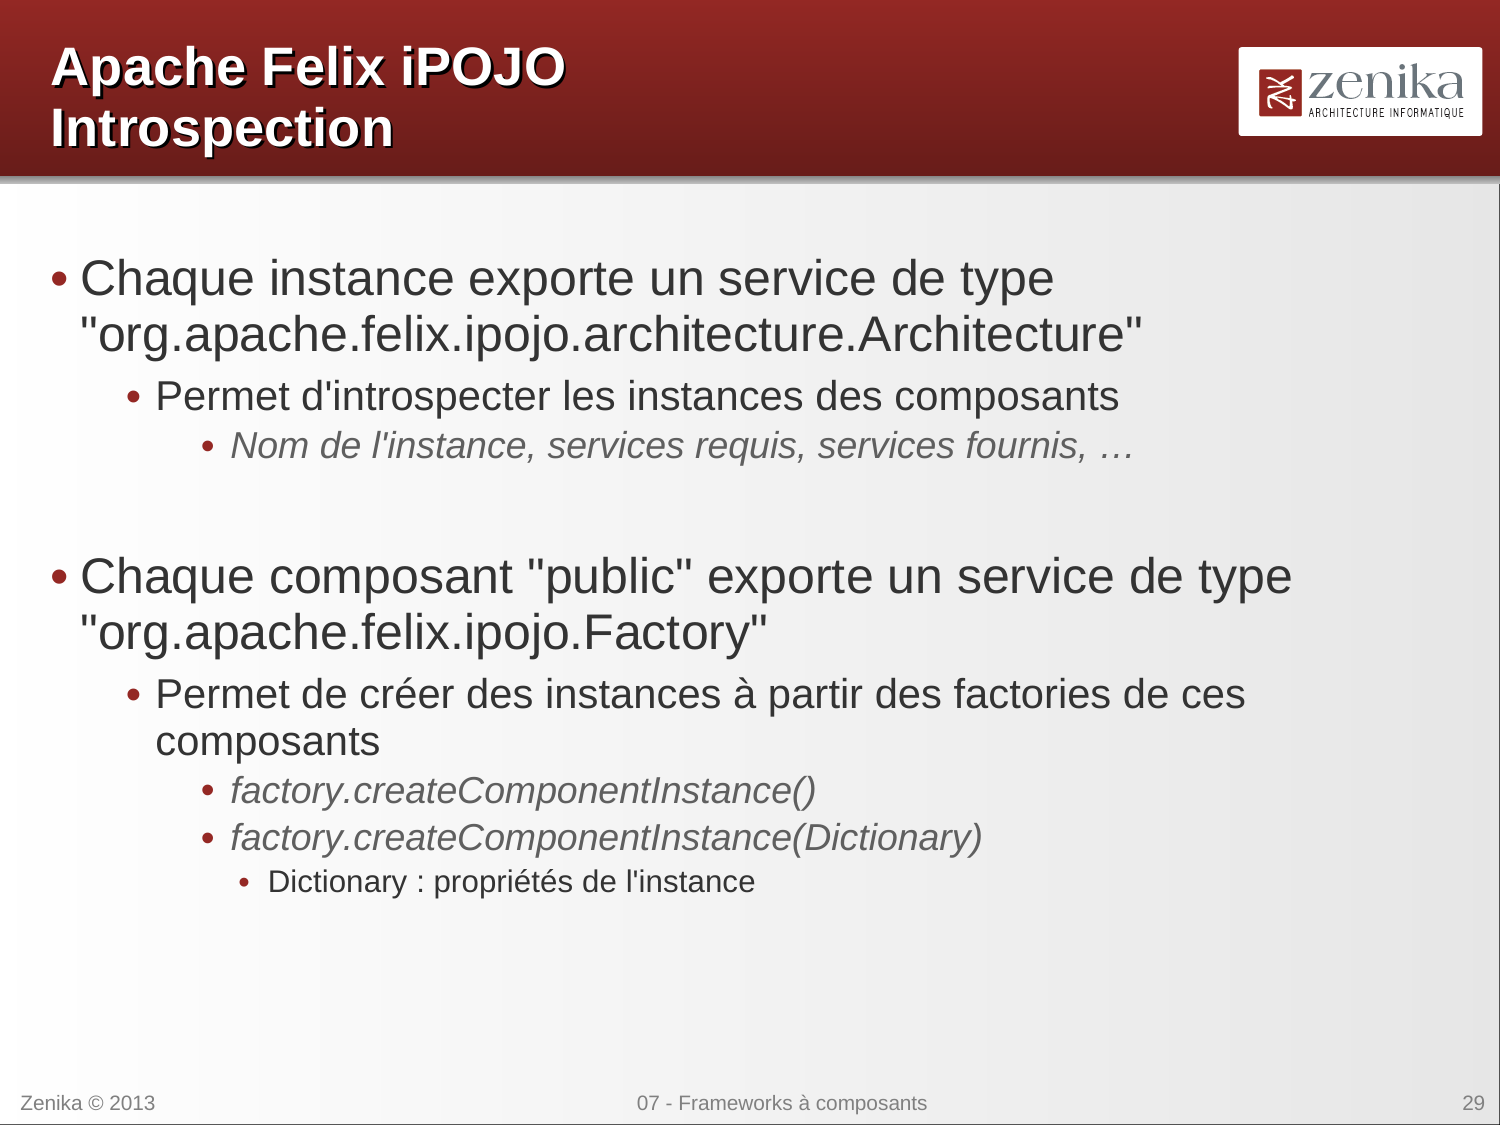

# Apache Felix iPOJO Introspection
Chaque instance exporte un service de type "org.apache.felix.ipojo.architecture.Architecture"
Permet d'introspecter les instances des composants
Nom de l'instance, services requis, services fournis, …
Chaque composant "public" exporte un service de type "org.apache.felix.ipojo.Factory"
Permet de créer des instances à partir des factories de ces composants
factory.createComponentInstance()
factory.createComponentInstance(Dictionary)
Dictionary : propriétés de l'instance